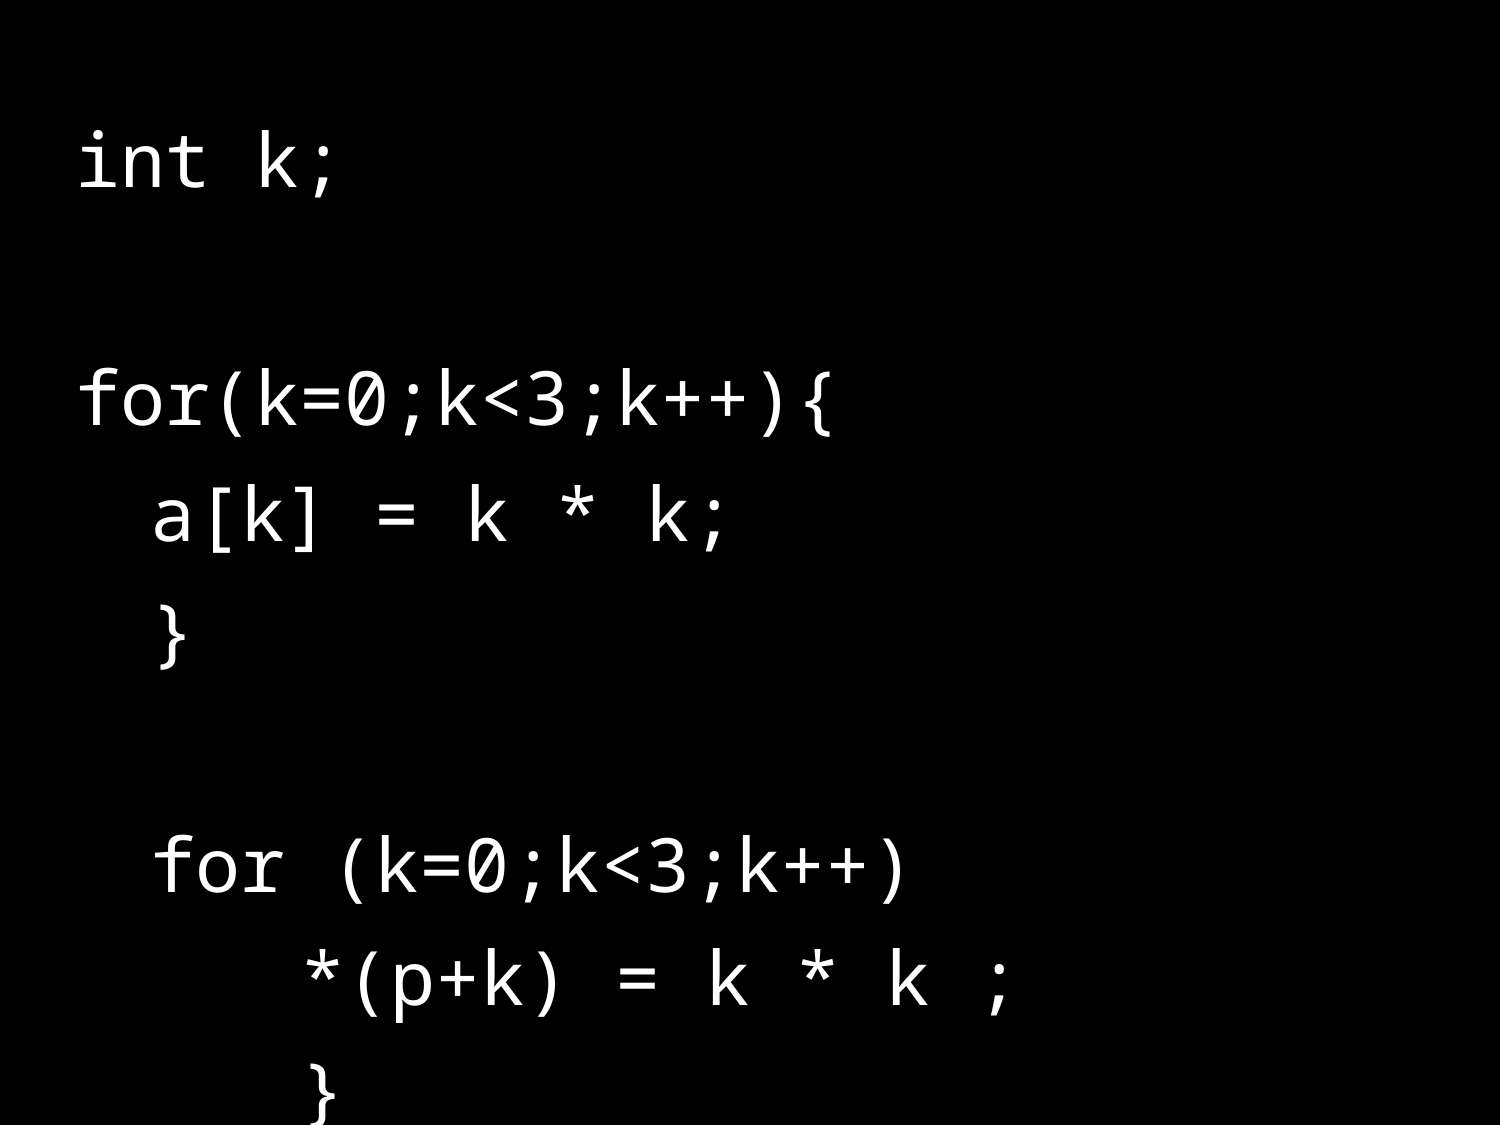

# int k;
for(k=0;k<3;k++){
a[k] = k * k;
}
for (k=0;k<3;k++)
*(p+k) = k * k ;
}